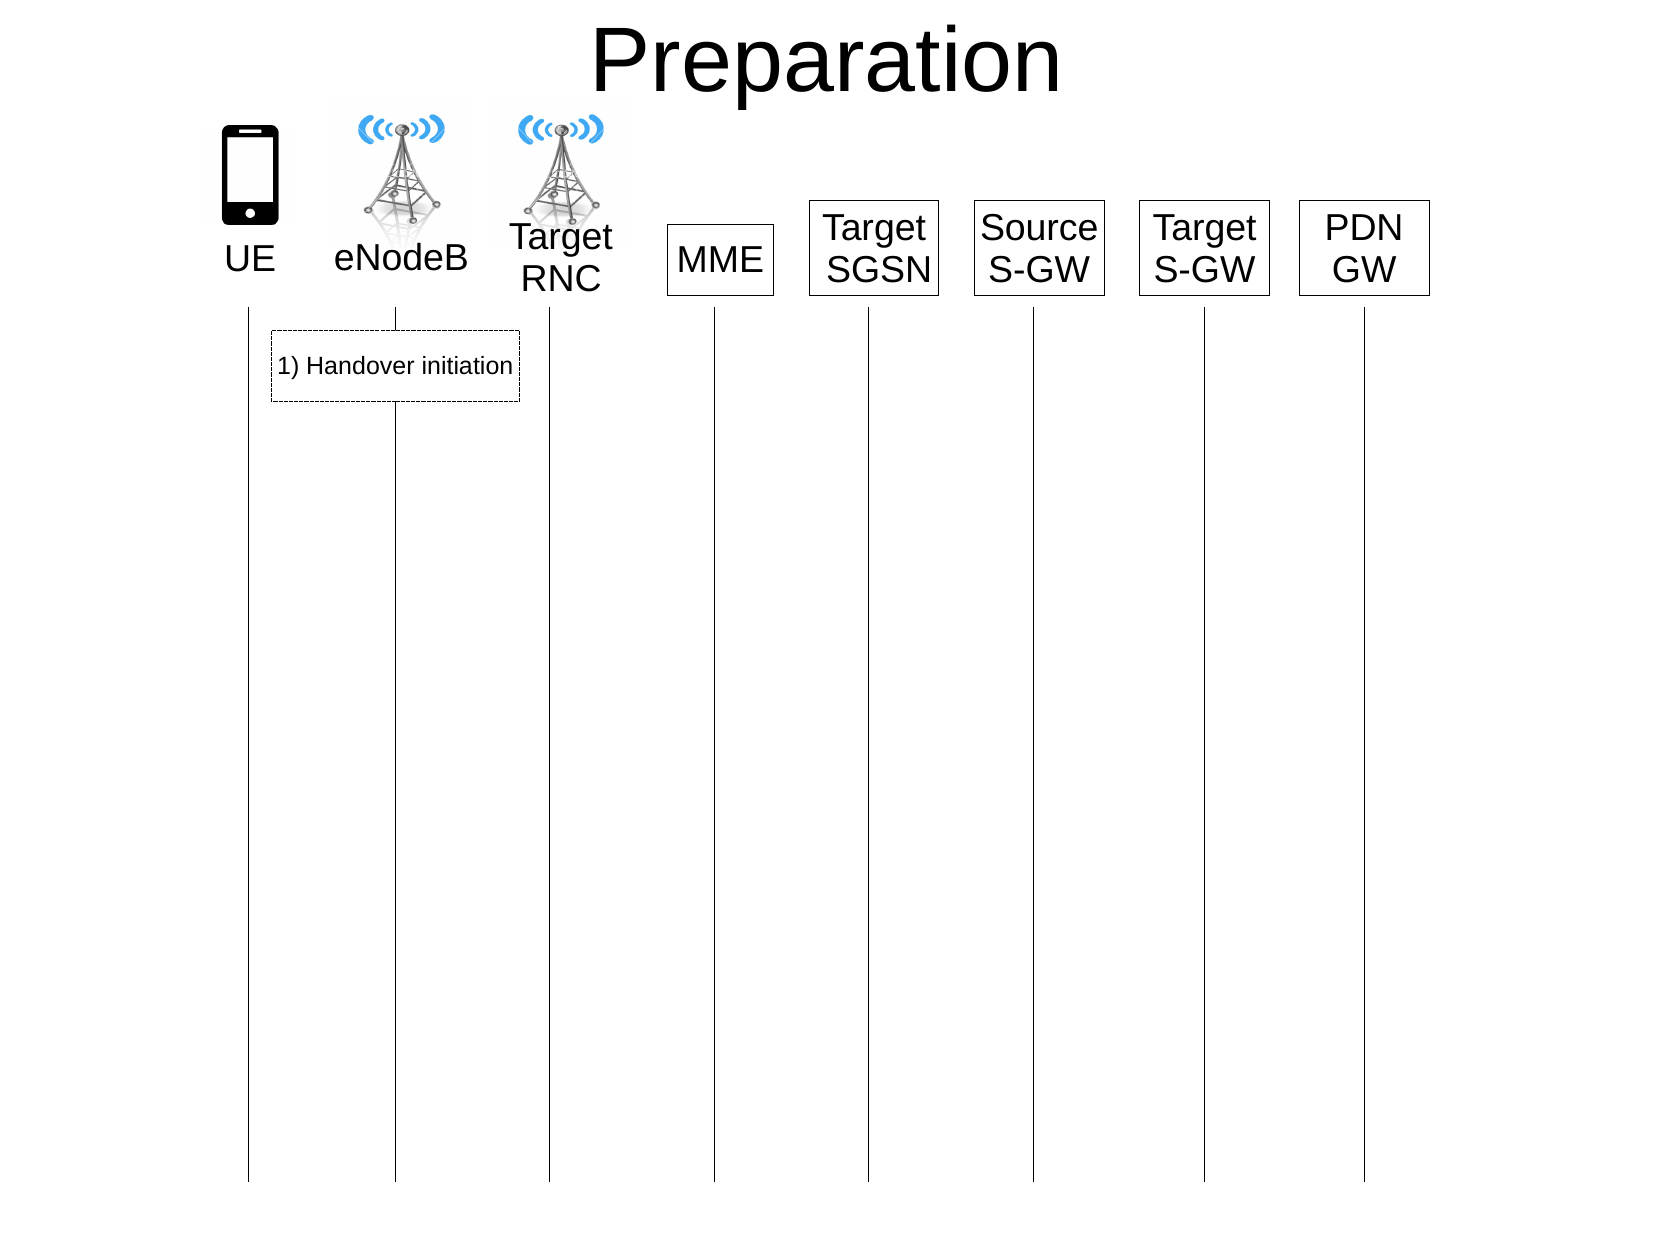

# Preparation
eNodeB
Target
RNC
UE
Target
 SGSN
Source
S-GW
Target
S-GW
PDN
GW
MME
1) Handover initiation